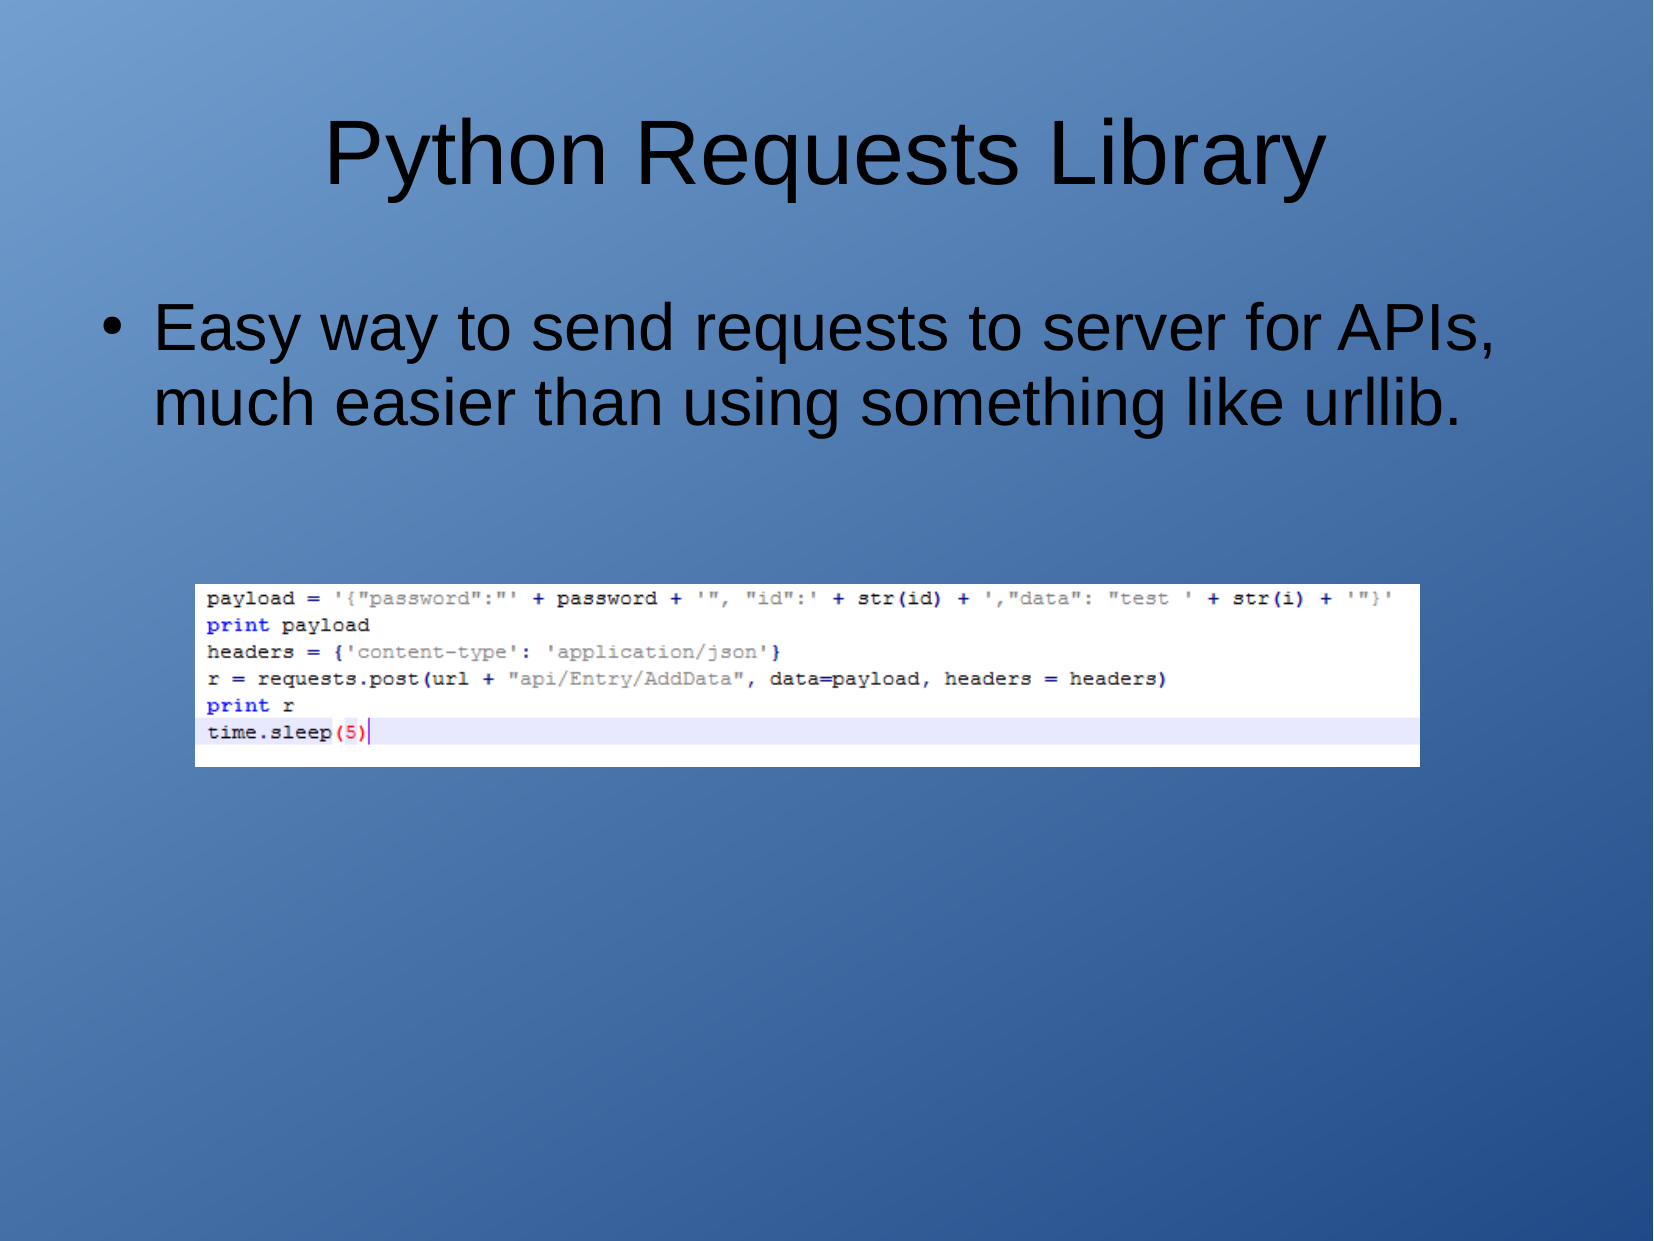

# Python Requests Library
Easy way to send requests to server for APIs, much easier than using something like urllib.